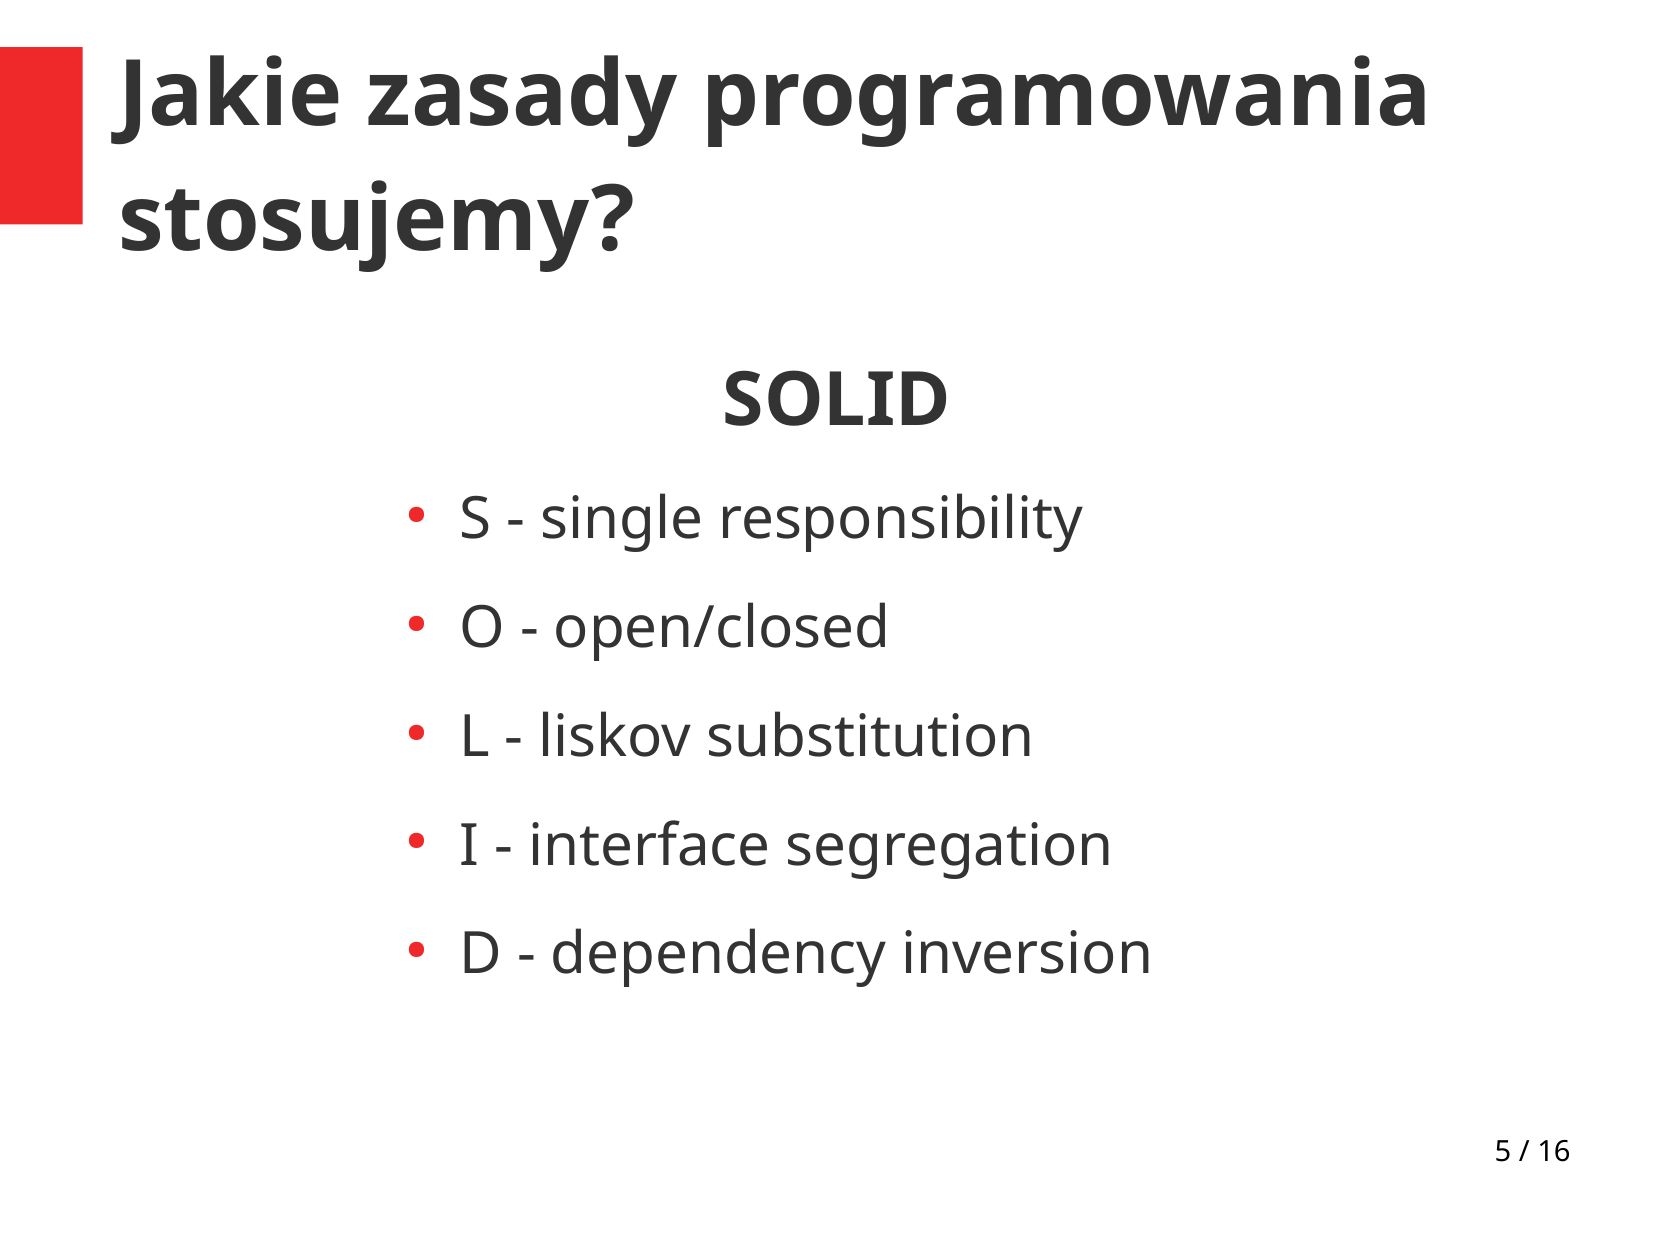

# Jakie zasady programowania stosujemy?
SOLID
S - single responsibility
O - open/closed
L - liskov substitution
I - interface segregation
D - dependency inversion
5